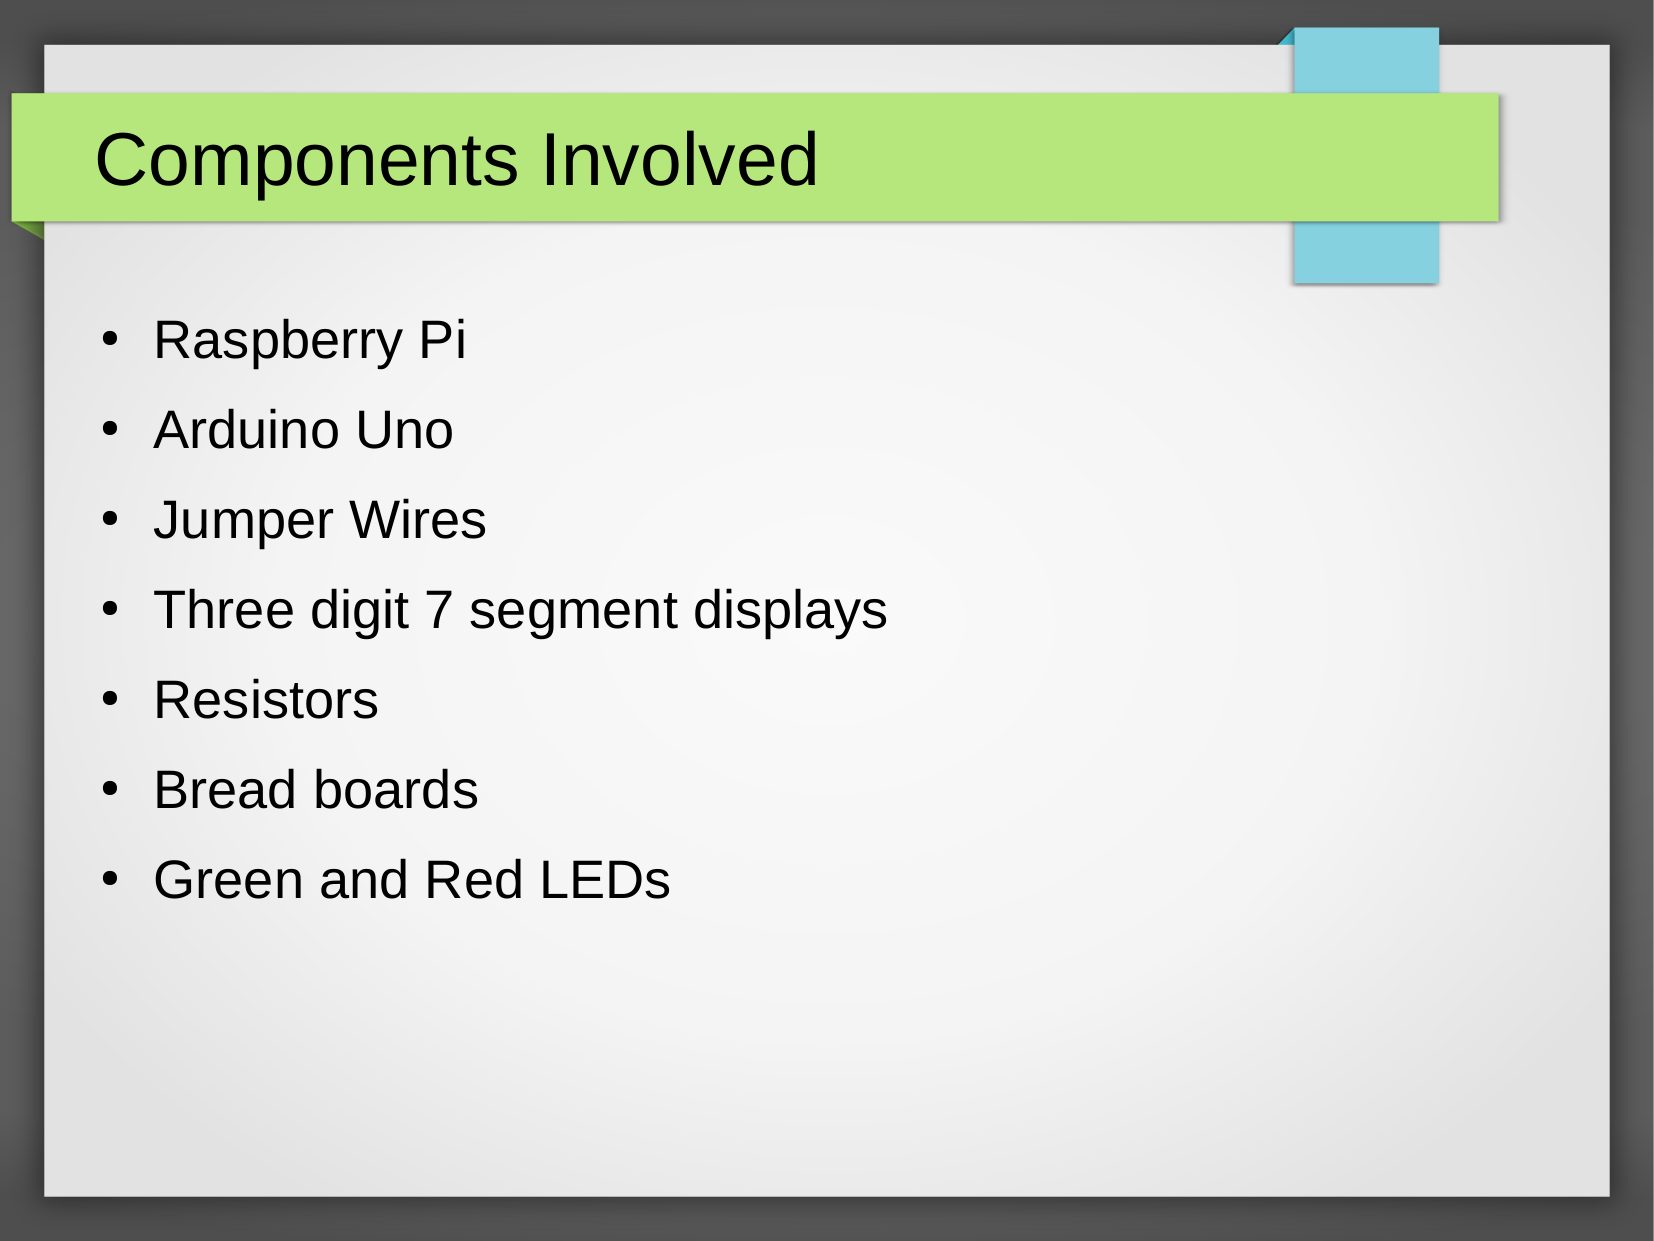

# Components Involved
Raspberry Pi
Arduino Uno
Jumper Wires
Three digit 7 segment displays
Resistors
Bread boards
Green and Red LEDs